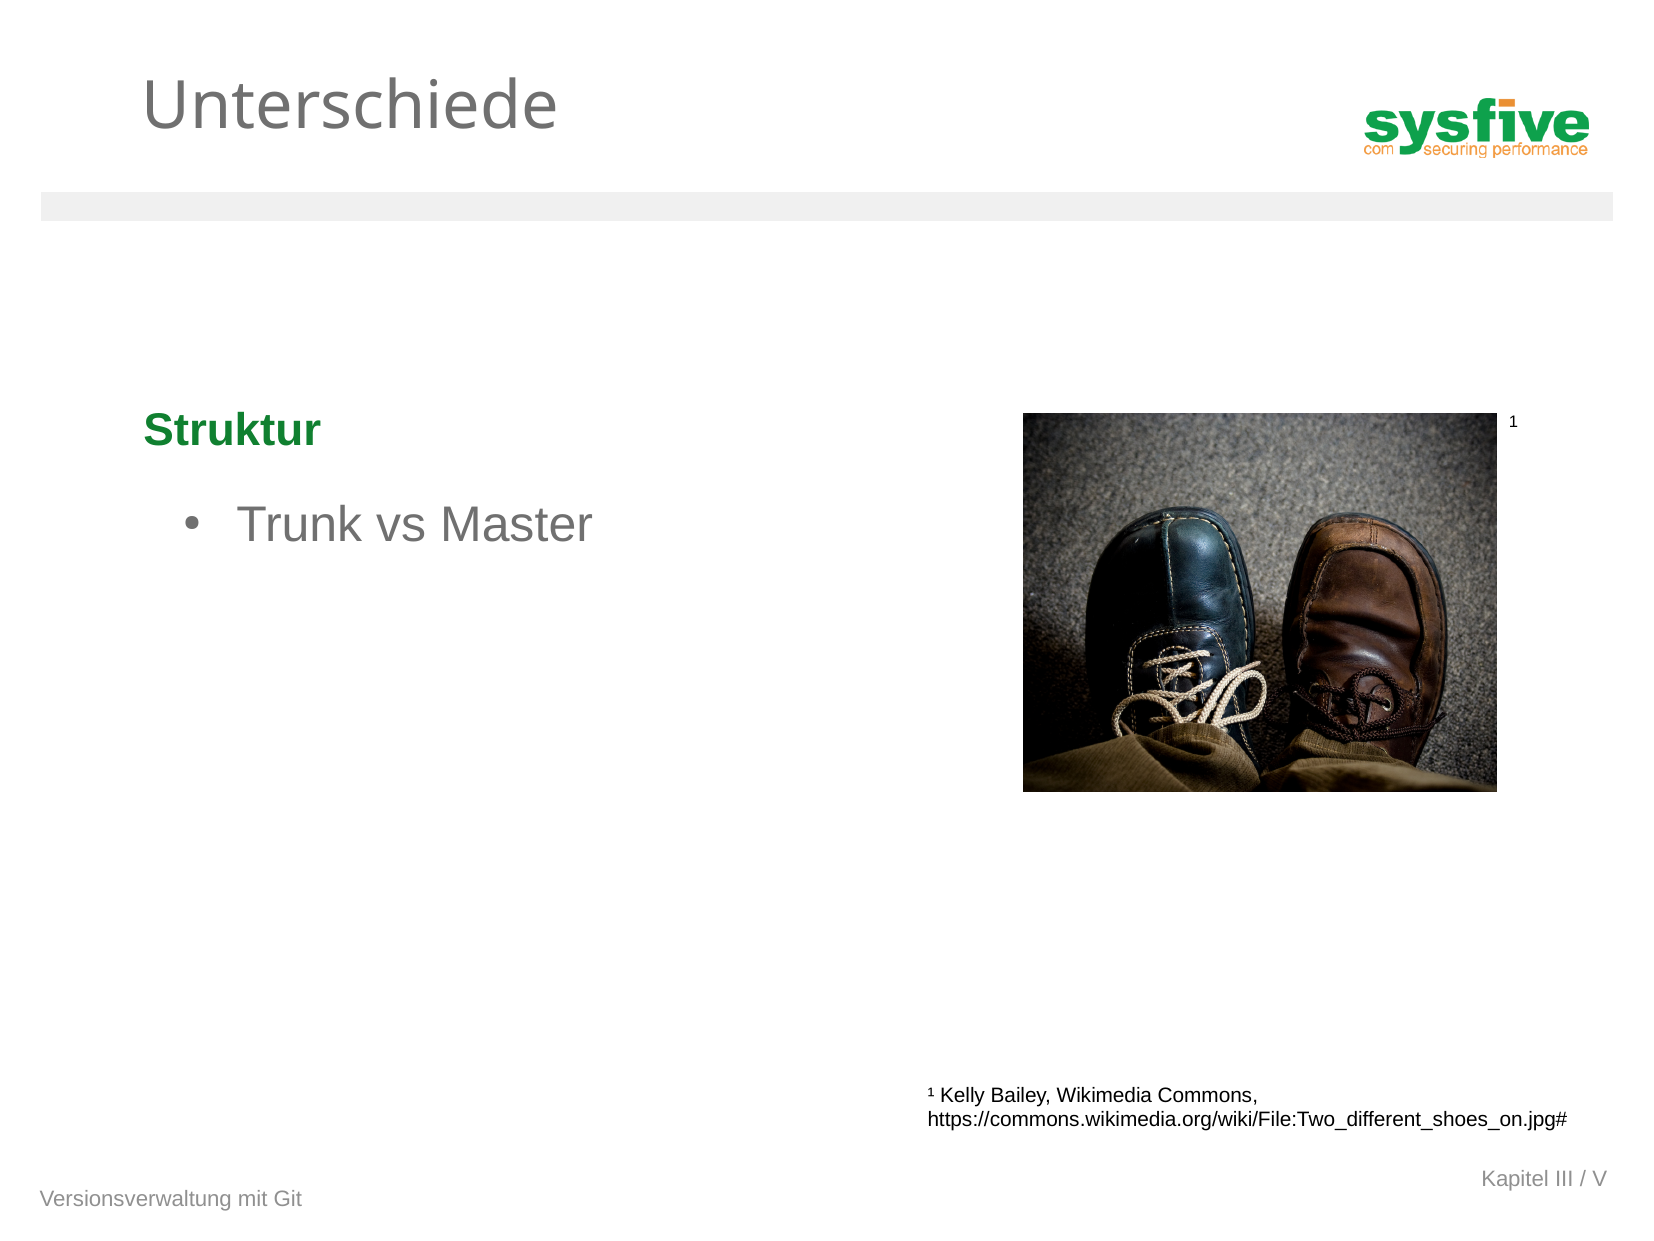

# Unterschiede
Struktur
1
Trunk vs Master
¹ Kelly Bailey, Wikimedia Commons,
https://commons.wikimedia.org/wiki/File:Two_different_shoes_on.jpg#
Kapitel III / V
Versionsverwaltung mit Git